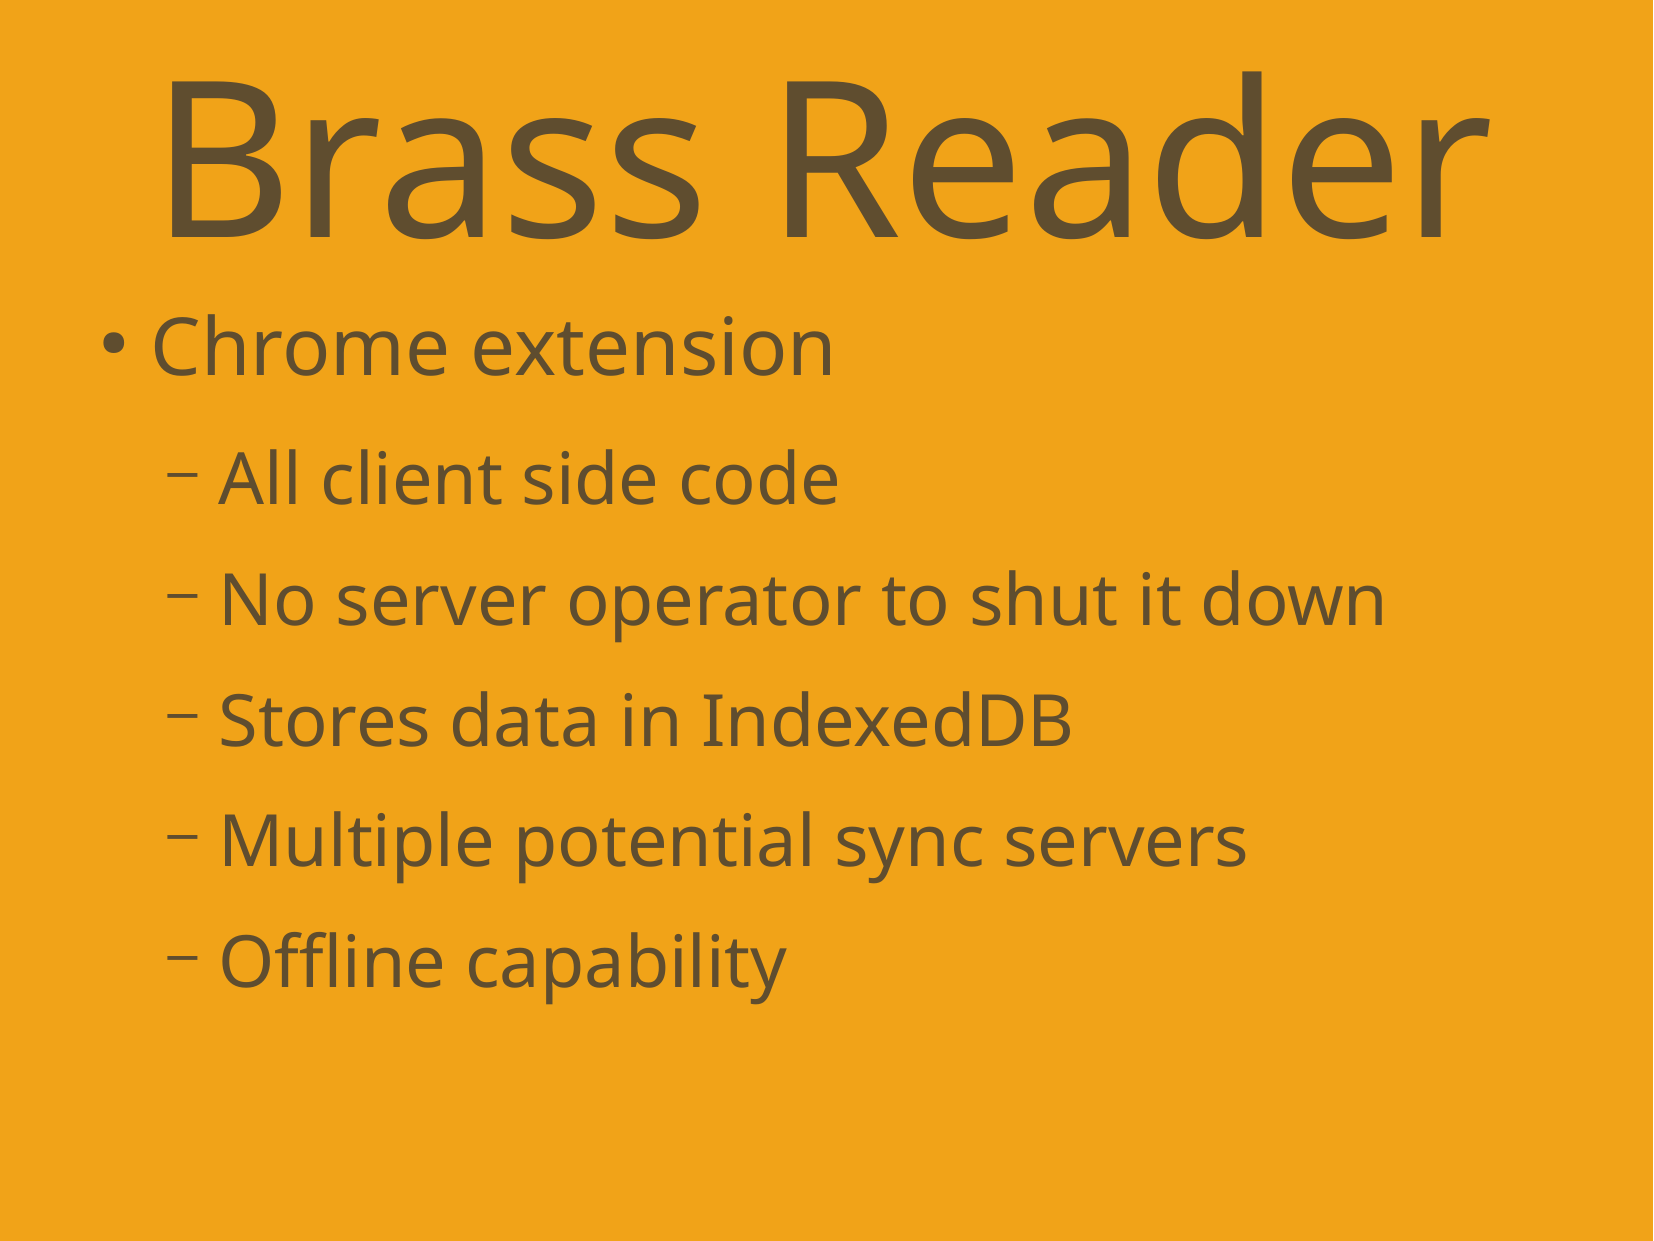

# Brass Reader
Chrome extension
All client side code
No server operator to shut it down
Stores data in IndexedDB
Multiple potential sync servers
Offline capability